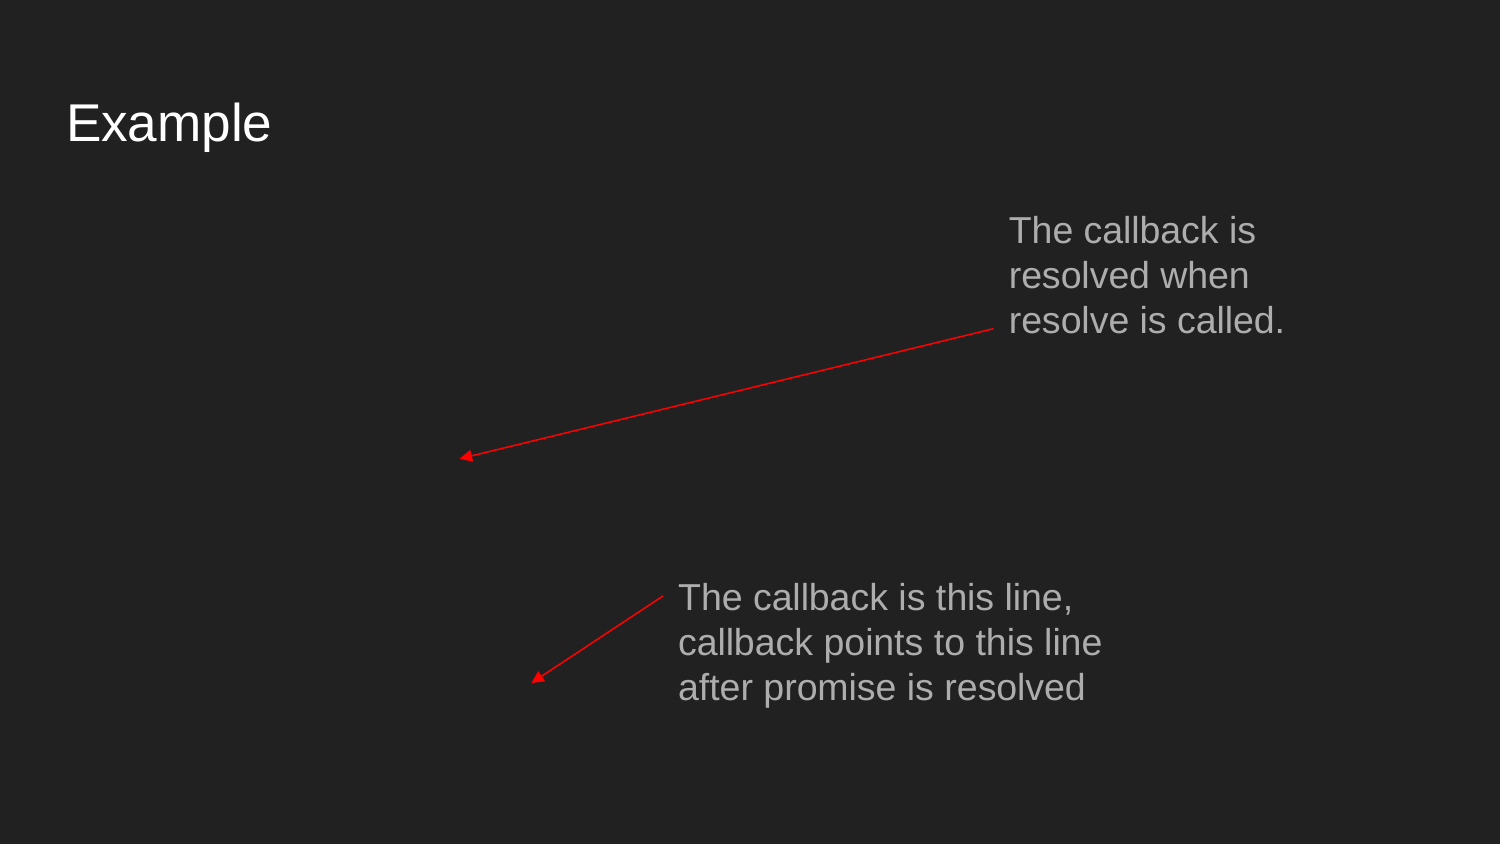

# Example
The callback is resolved when resolve is called.
The callback is this line, callback points to this line after promise is resolved